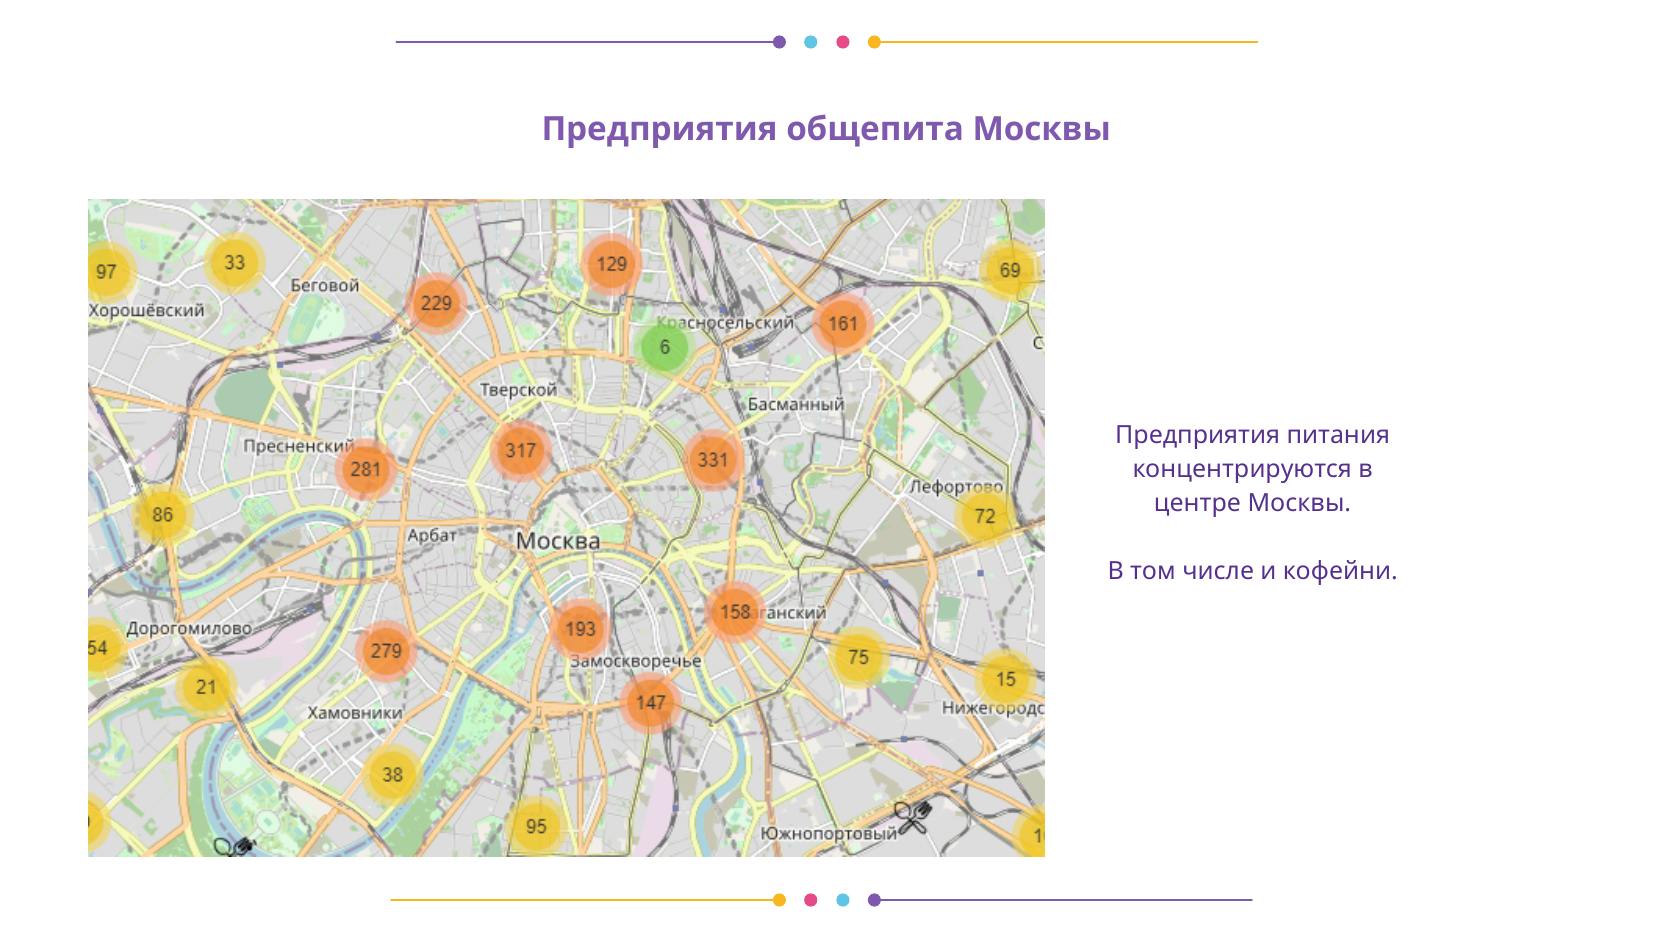

Предприятия общепита Москвы
# Предприятия питания концентрируются в центре Москвы. В том числе и кофейни.